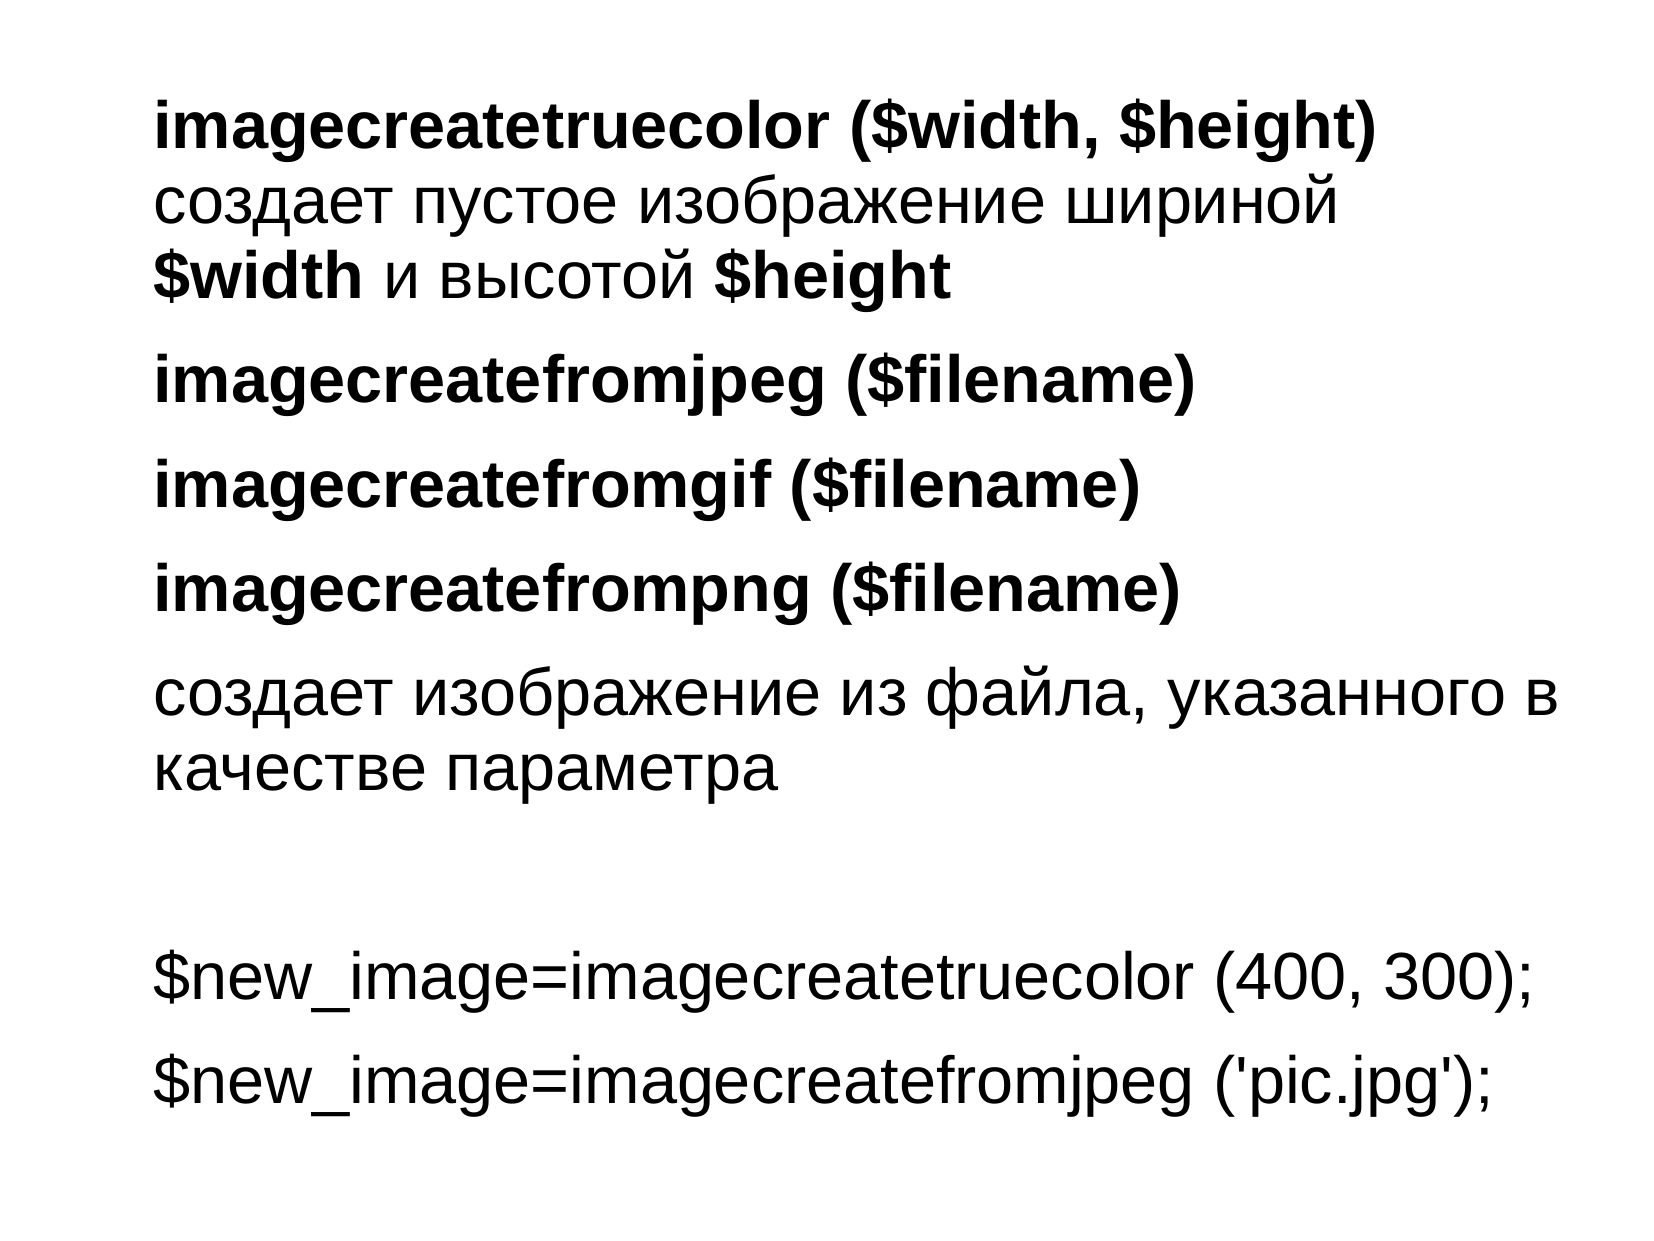

# imagecreatetruecolor ($width, $height) создает пустое изображение шириной $width и высотой $height
imagecreatefromjpeg ($filename)
imagecreatefromgif ($filename)
imagecreatefrompng ($filename)
создает изображение из файла, указанного в качестве параметра
$new_image=imagecreatetruecolor (400, 300);
$new_image=imagecreatefromjpeg ('pic.jpg');